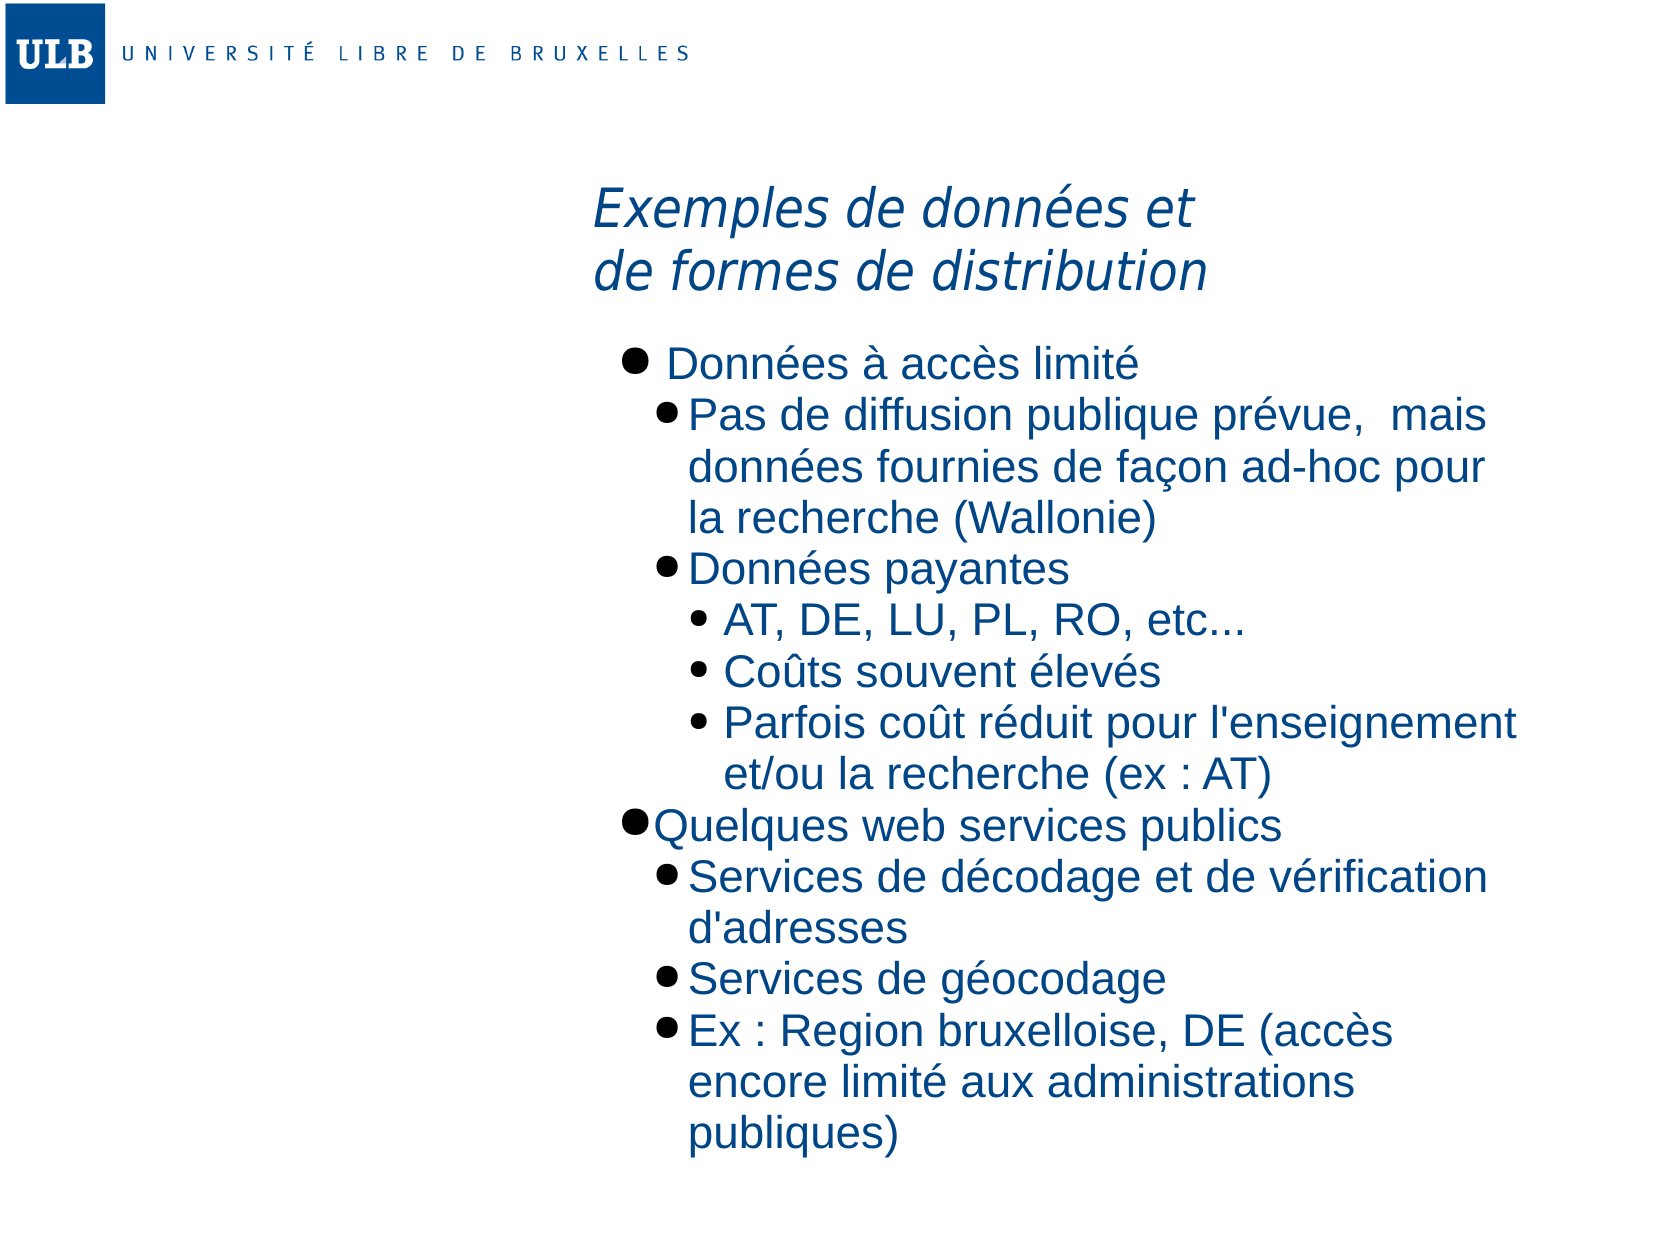

Exemples de données et de formes de distribution
 Données à accès limité
Pas de diffusion publique prévue, mais données fournies de façon ad-hoc pour la recherche (Wallonie)
Données payantes
AT, DE, LU, PL, RO, etc...
Coûts souvent élevés
Parfois coût réduit pour l'enseignement et/ou la recherche (ex : AT)
Quelques web services publics
Services de décodage et de vérification d'adresses
Services de géocodage
Ex : Region bruxelloise, DE (accès encore limité aux administrations publiques)